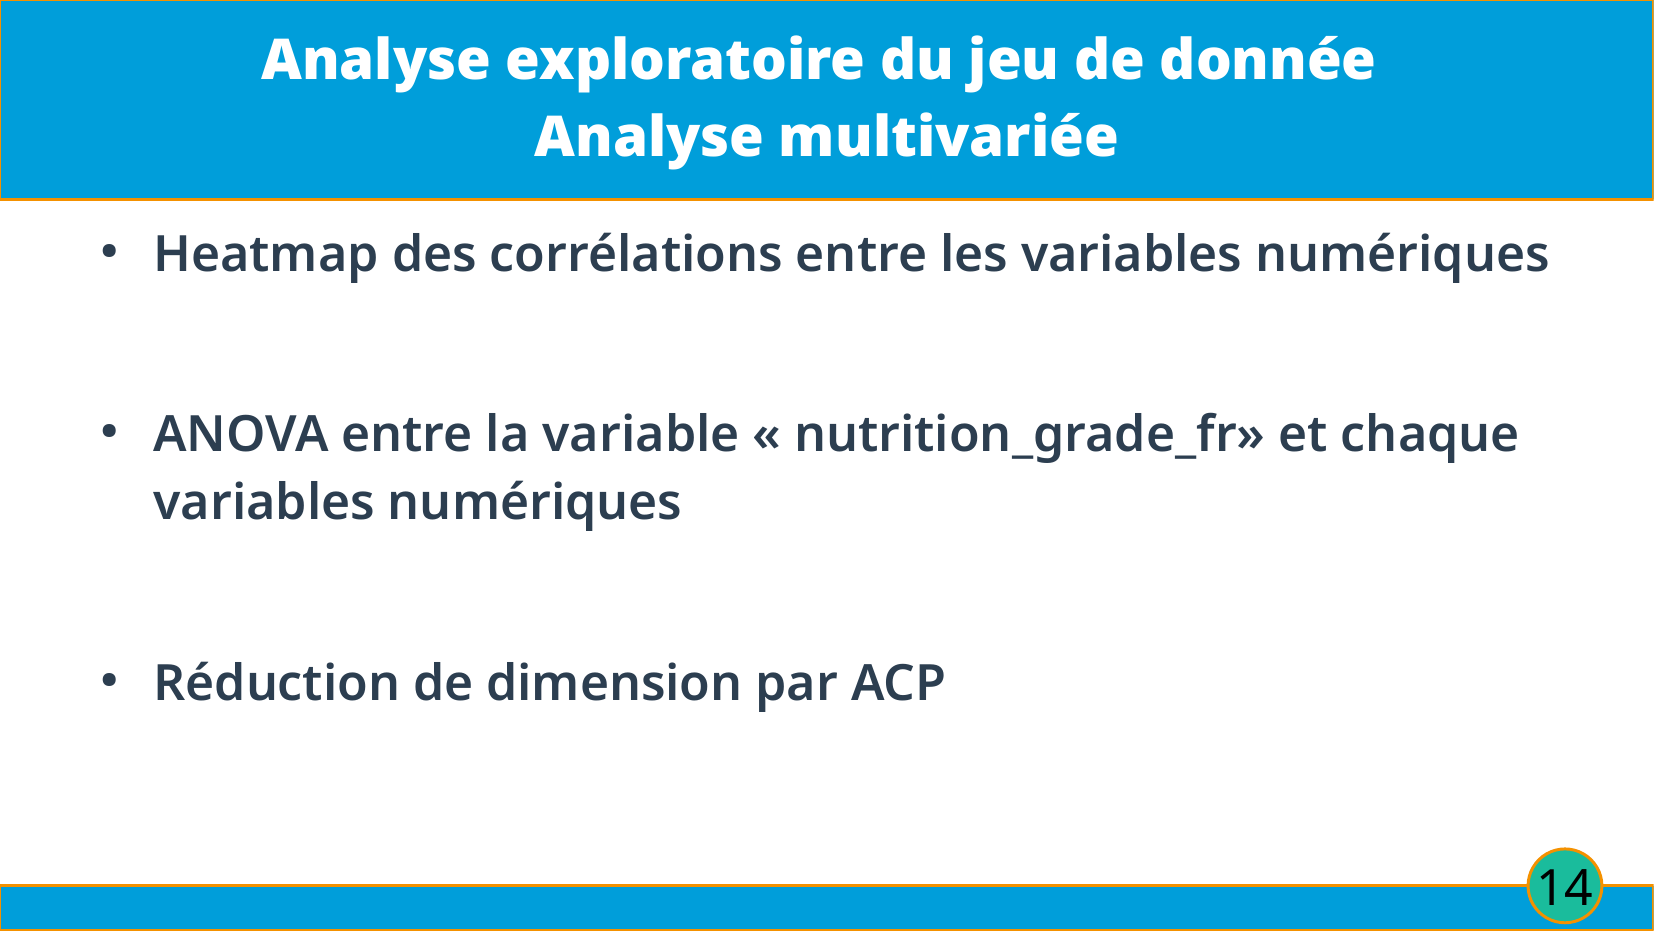

# Analyse exploratoire du jeu de donnée Analyse multivariée
Heatmap des corrélations entre les variables numériques
ANOVA entre la variable « nutrition_grade_fr» et chaque variables numériques
Réduction de dimension par ACP